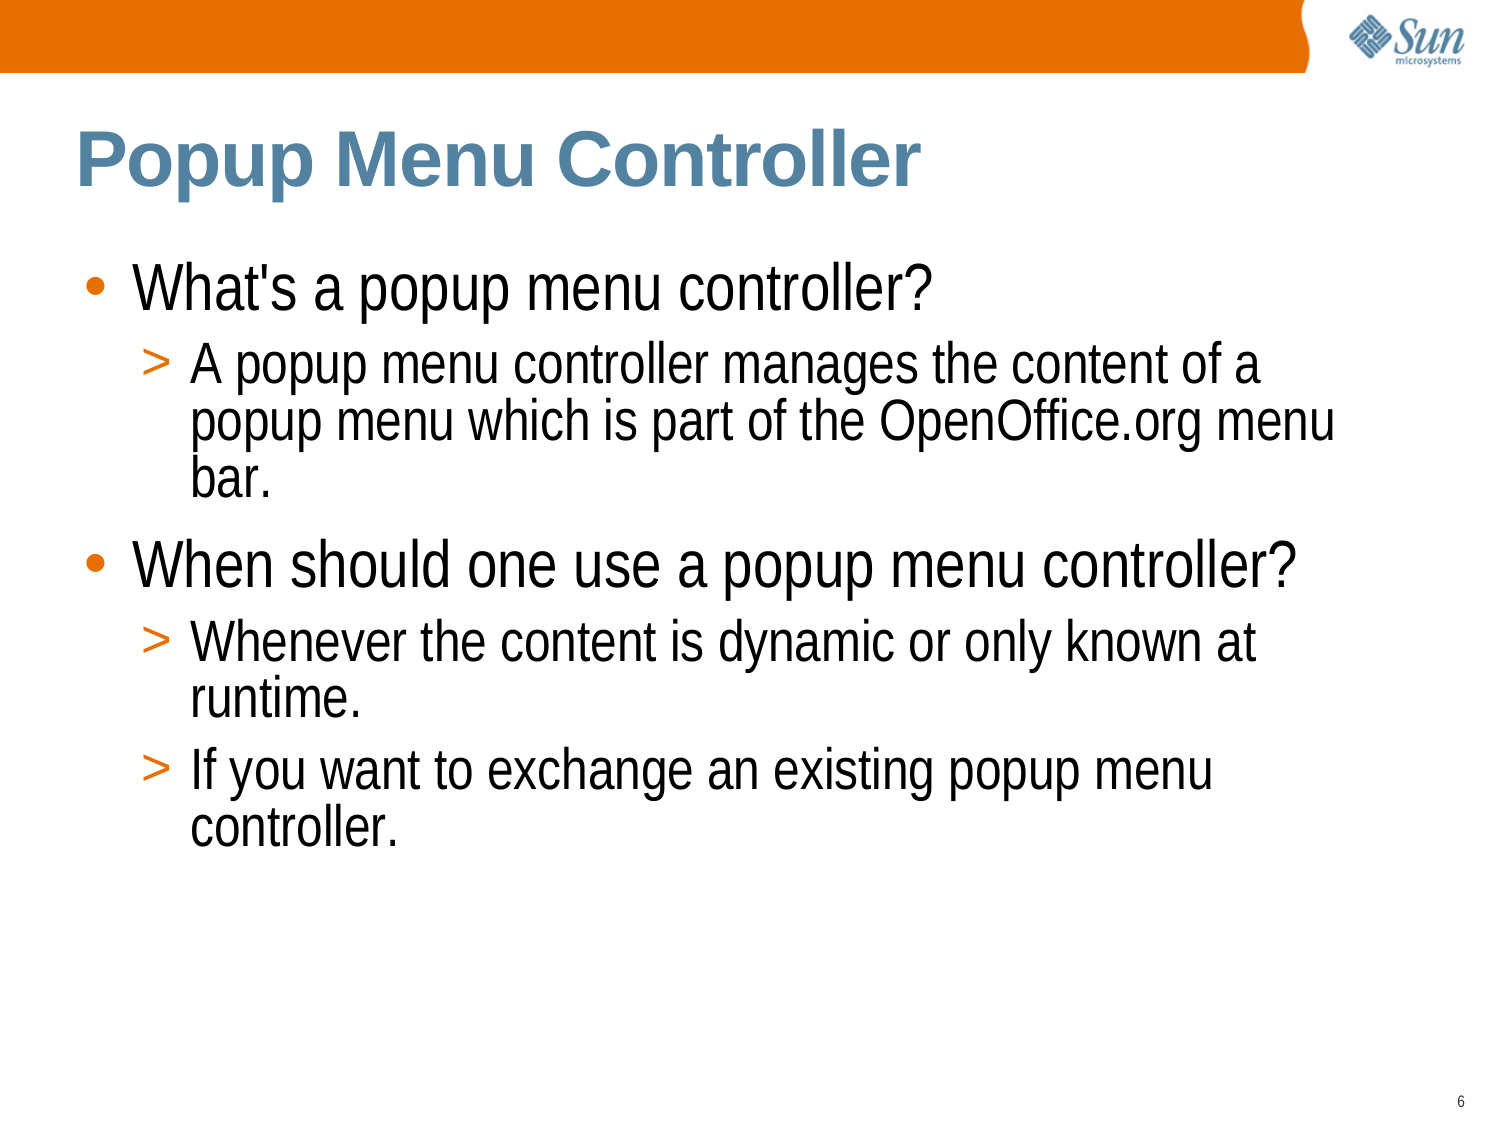

# Popup Menu Controller
What's a popup menu controller?
A popup menu controller manages the content of a popup menu which is part of the OpenOffice.org menu bar.
When should one use a popup menu controller?
Whenever the content is dynamic or only known at runtime.
If you want to exchange an existing popup menu controller.